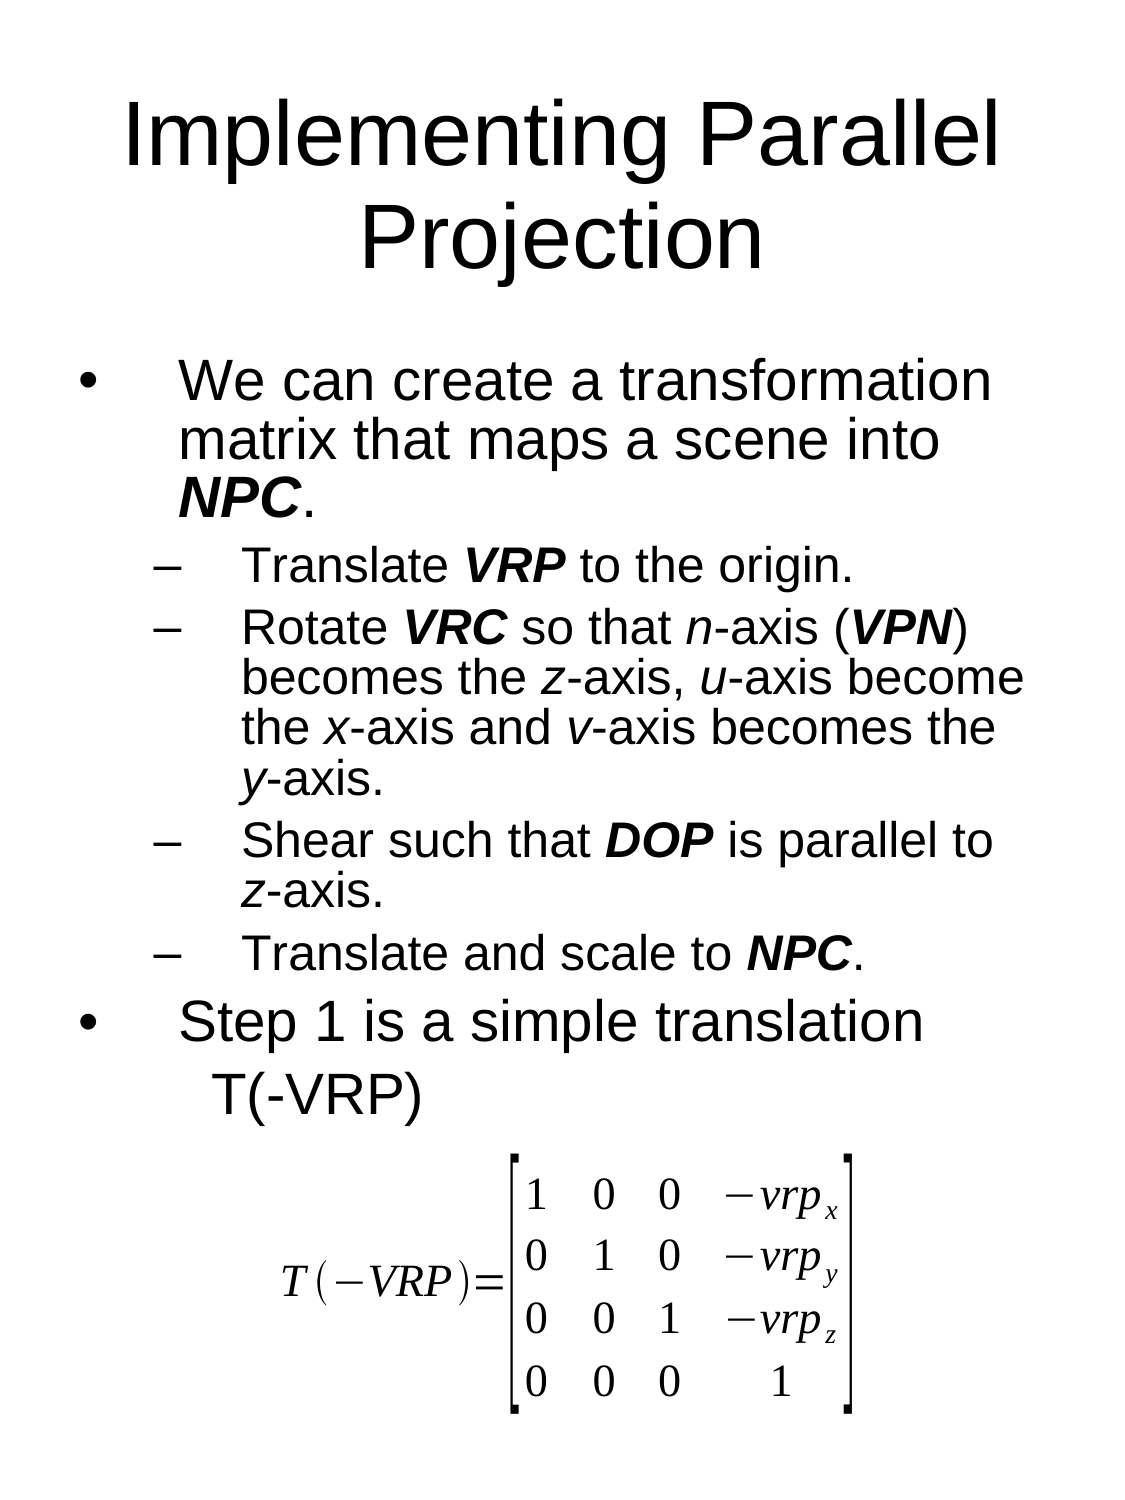

# Implementing Parallel Projection
We can create a transformation matrix that maps a scene into NPC.
Translate VRP to the origin.
Rotate VRC so that n-axis (VPN) becomes the z-axis, u-axis become the x-axis and v-axis becomes the y-axis.
Shear such that DOP is parallel to z-axis.
Translate and scale to NPC.
Step 1 is a simple translation
 T(-VRP)